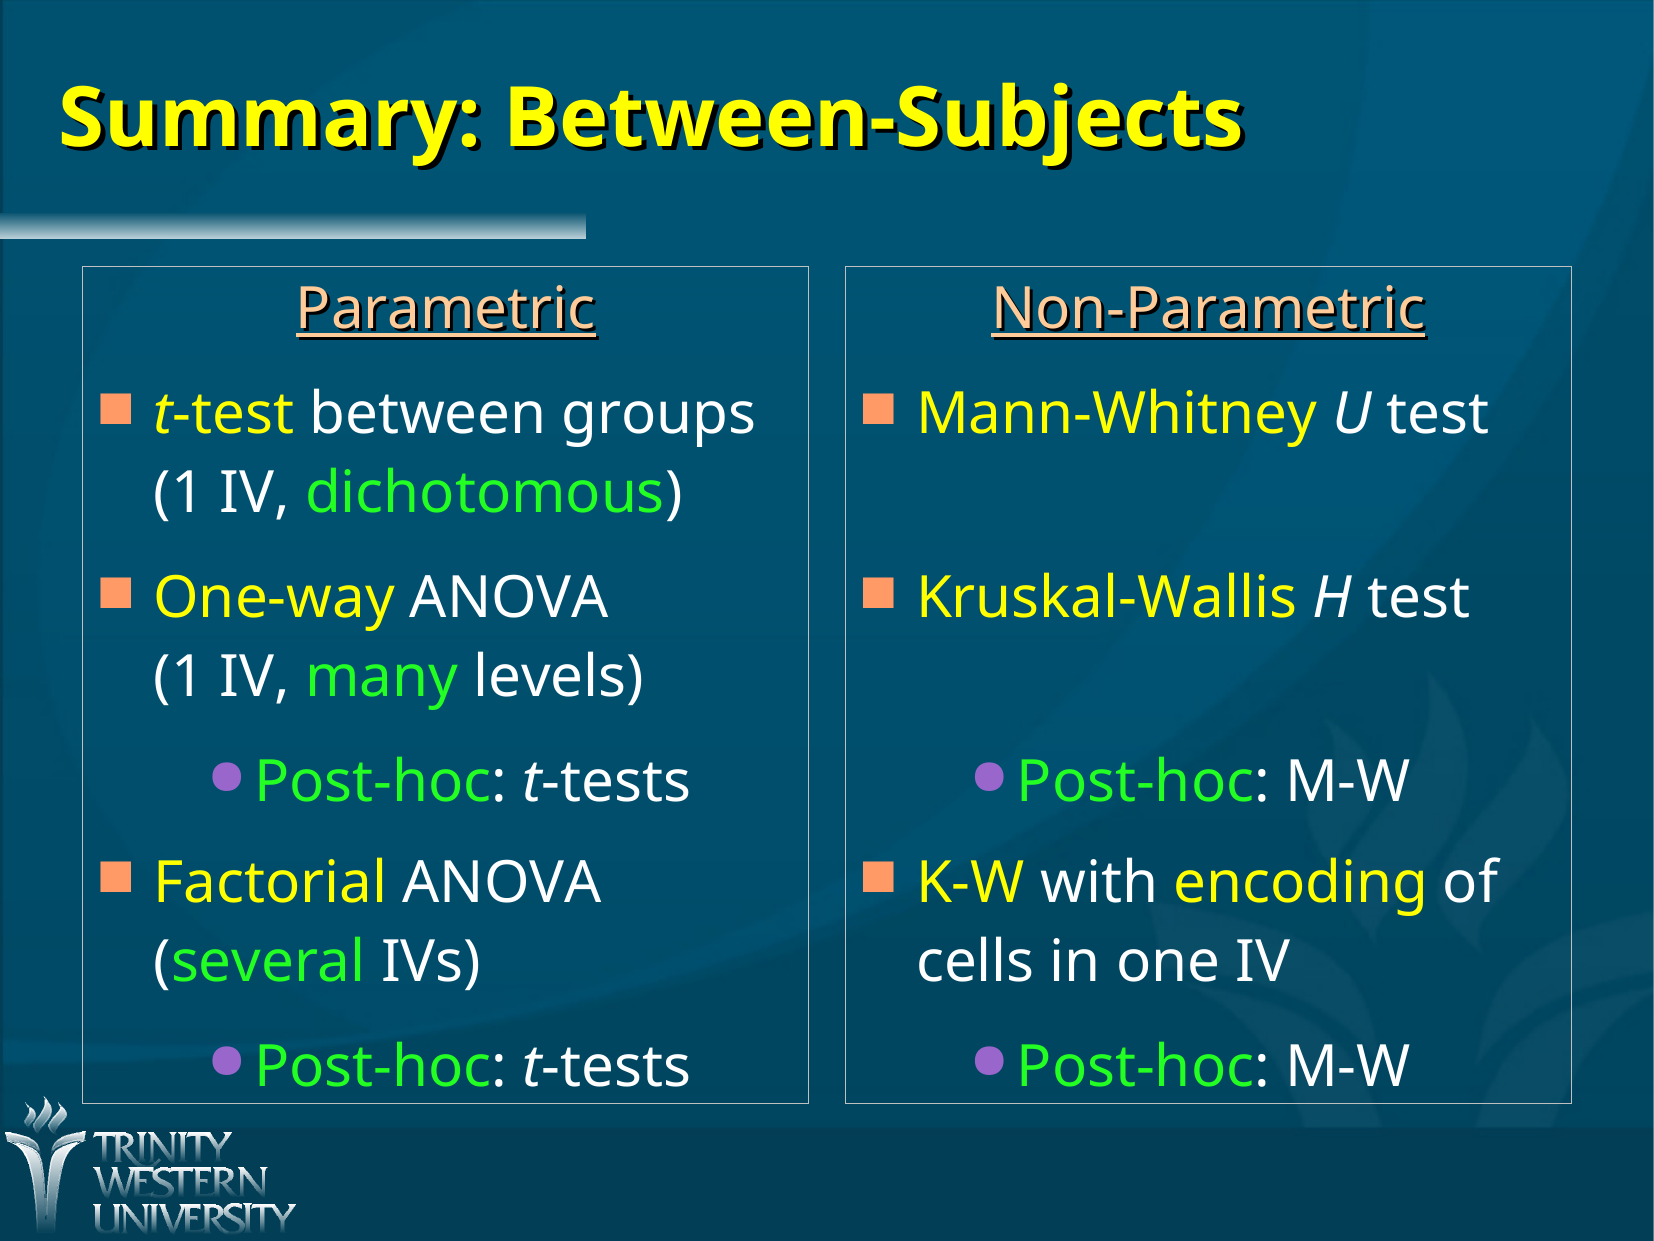

# Summary: Between-Subjects
Parametric
t-test between groups
(1 IV, dichotomous)
One-way ANOVA
(1 IV, many levels)
Post-hoc: t-tests
Factorial ANOVA
(several IVs)
Post-hoc: t-tests
Non-Parametric
Mann-Whitney U test
Kruskal-Wallis H test
Post-hoc: M-W
K-W with encoding of cells in one IV
Post-hoc: M-W